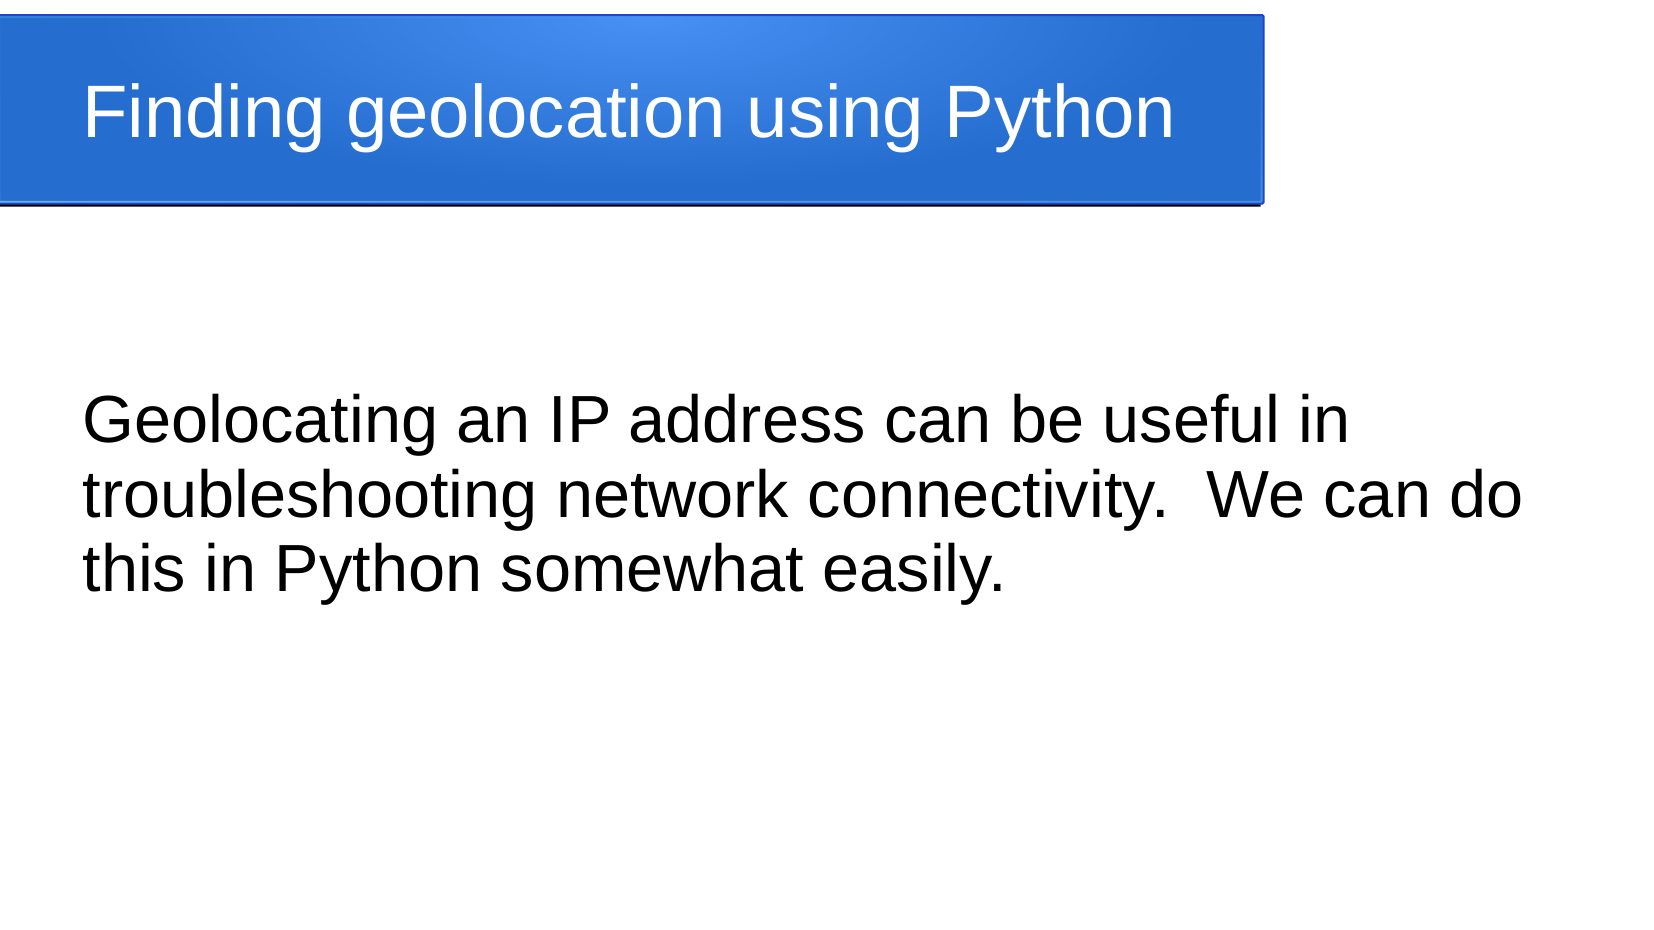

# Finding geolocation using Python
Geolocating an IP address can be useful in troubleshooting network connectivity. We can do this in Python somewhat easily.